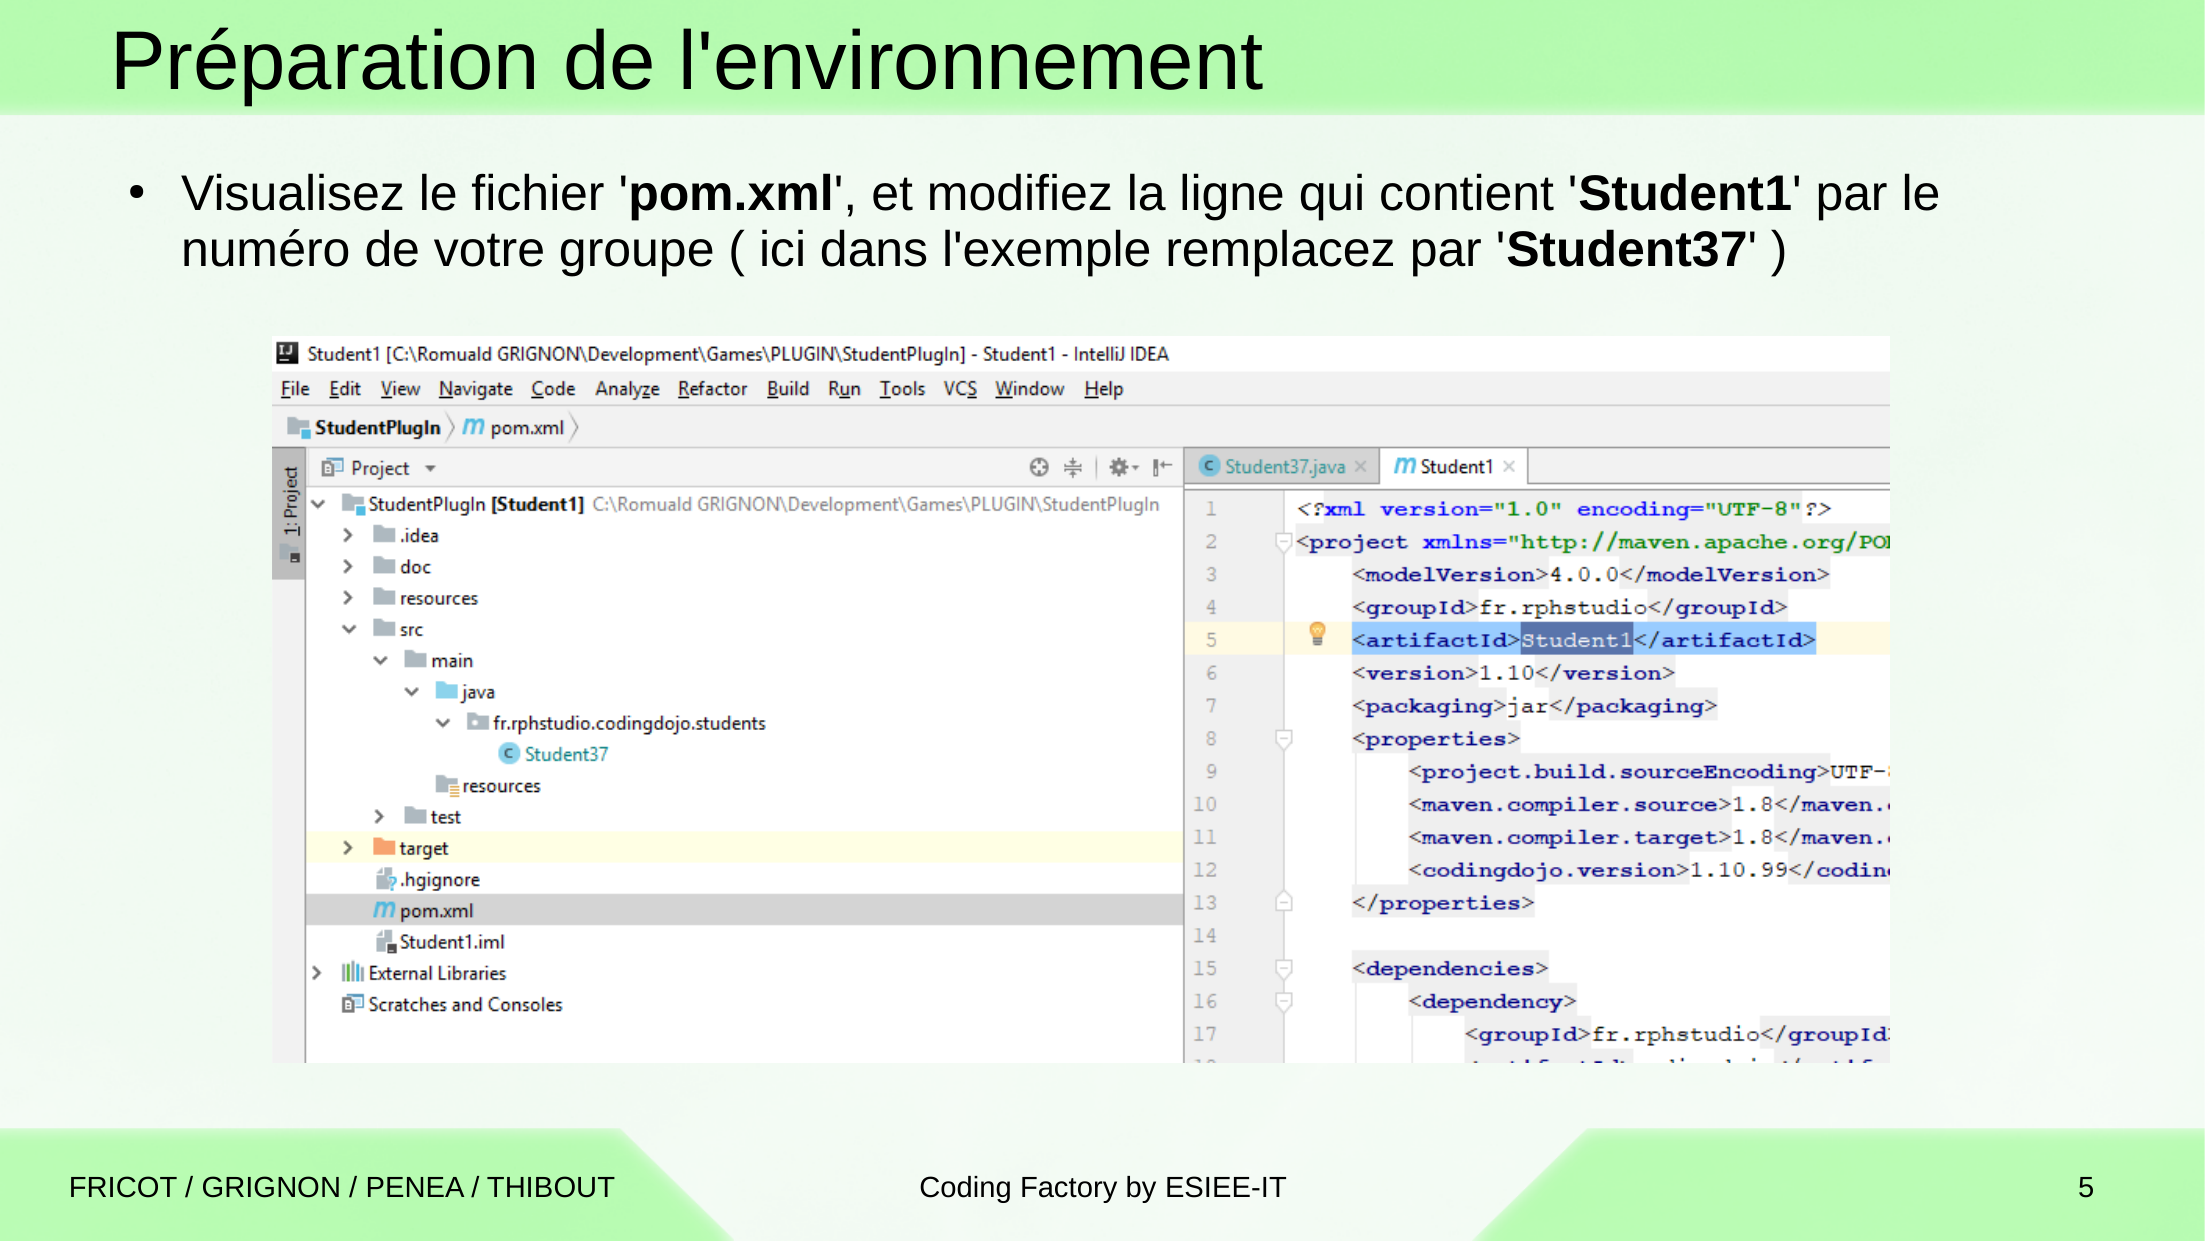

# Préparation de l'environnement
Visualisez le fichier 'pom.xml', et modifiez la ligne qui contient 'Student1' par le numéro de votre groupe ( ici dans l'exemple remplacez par 'Student37' )
FRICOT / GRIGNON / PENEA / THIBOUT
Coding Factory by ESIEE-IT
5